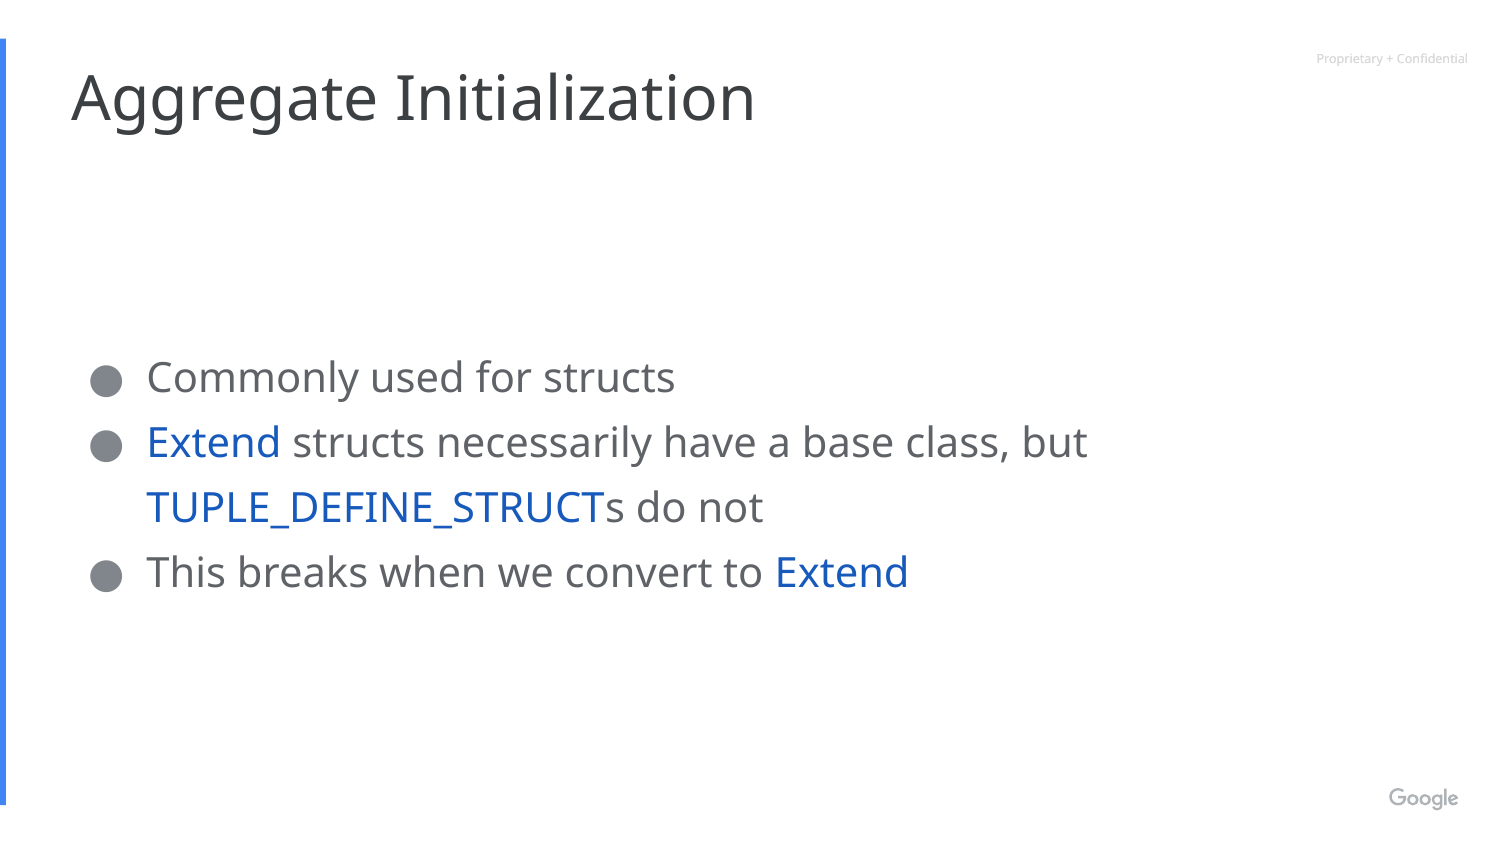

Aggregate Initialization
# Commonly used for structs
Extend structs necessarily have a base class, but TUPLE_DEFINE_STRUCTs do not
This breaks when we convert to Extend